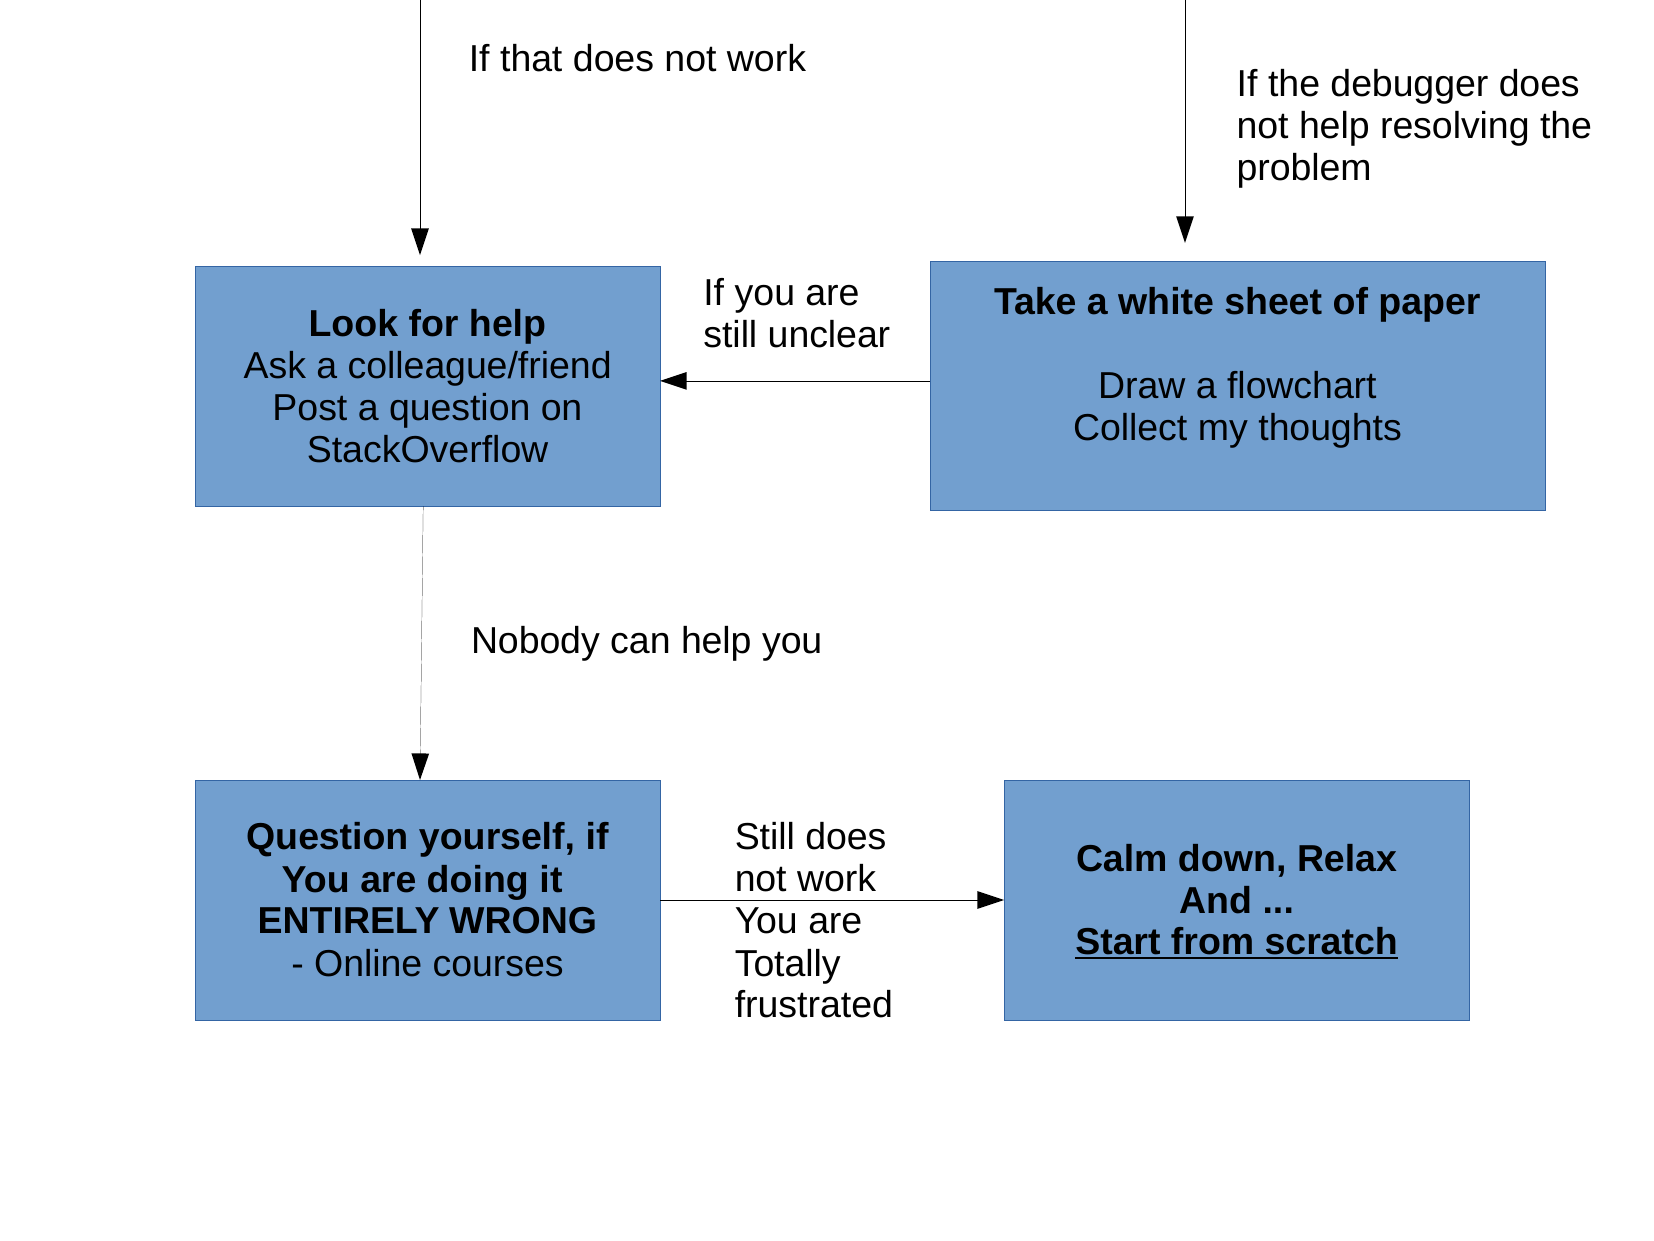

If that does not work
If the debugger does not help resolving the problem
Take a white sheet of paper
Draw a flowchart
Collect my thoughts
If you are
still unclear
Look for help
Ask a colleague/friend
Post a question on
StackOverflow
Nobody can help you
Question yourself, if
You are doing it
ENTIRELY WRONG
- Online courses
Calm down, Relax
And ...
Start from scratch
Still does not work
You are
Totally
frustrated